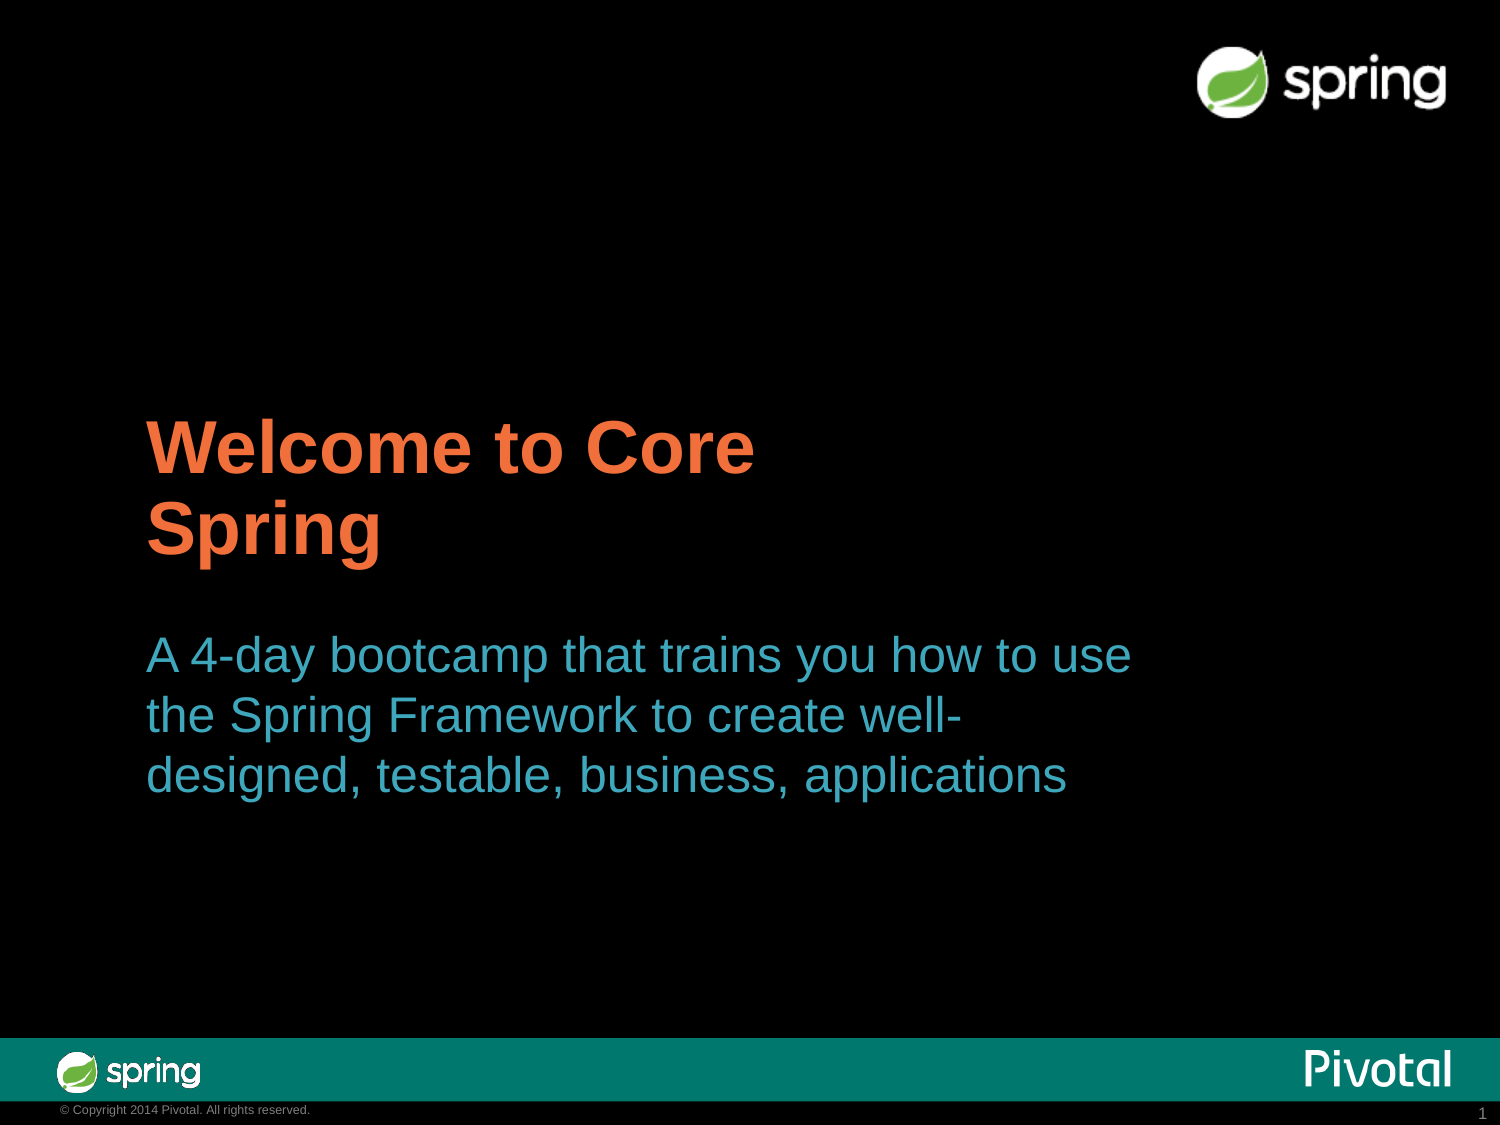

# Welcome to Core Spring
A 4-day bootcamp that trains you how to use the Spring Framework to create well-designed, testable, business, applications